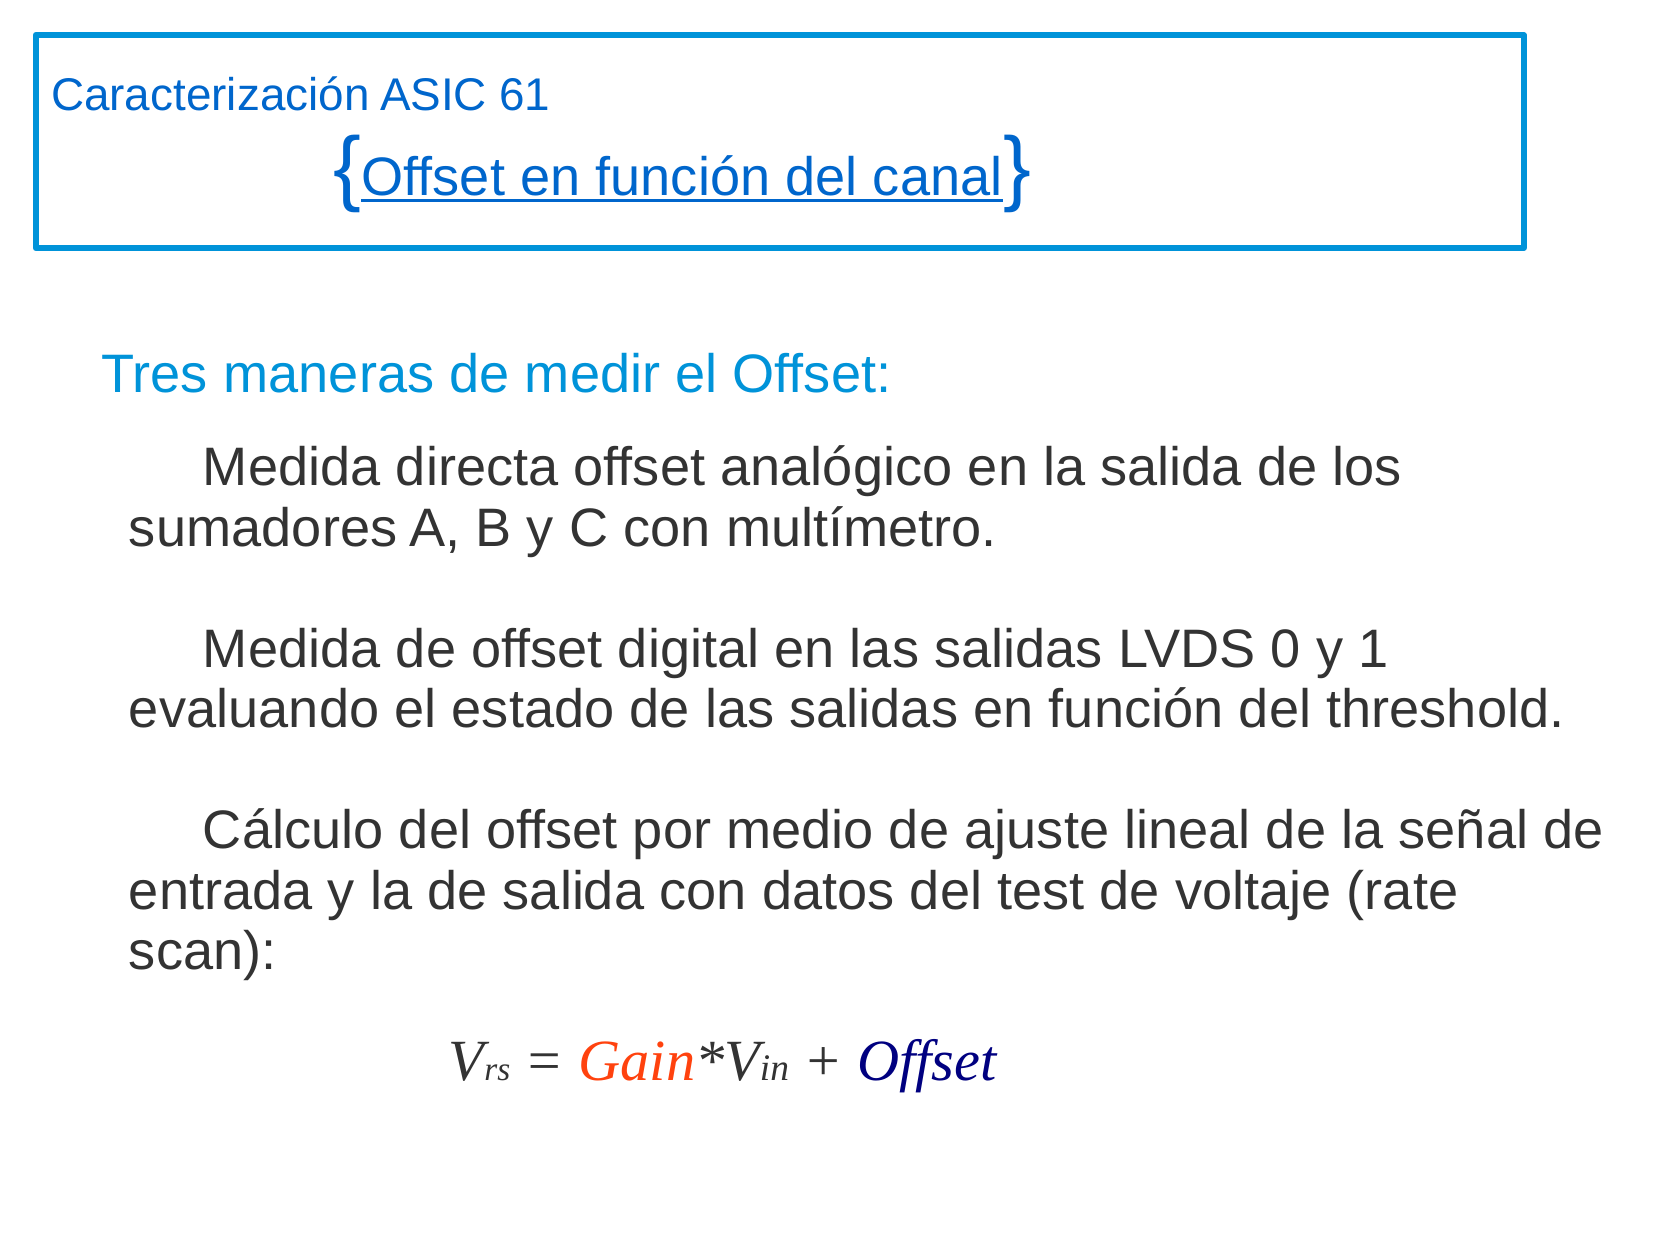

Caracterización ASIC 61
				{Offset en función del canal}
# Tres maneras de medir el Offset:
	Medida directa offset analógico en la salida de los sumadores A, B y C con multímetro.
	Medida de offset digital en las salidas LVDS 0 y 1 evaluando el estado de las salidas en función del threshold.
	Cálculo del offset por medio de ajuste lineal de la señal de entrada y la de salida con datos del test de voltaje (rate scan):
Vrs = Gain*Vin + Offset